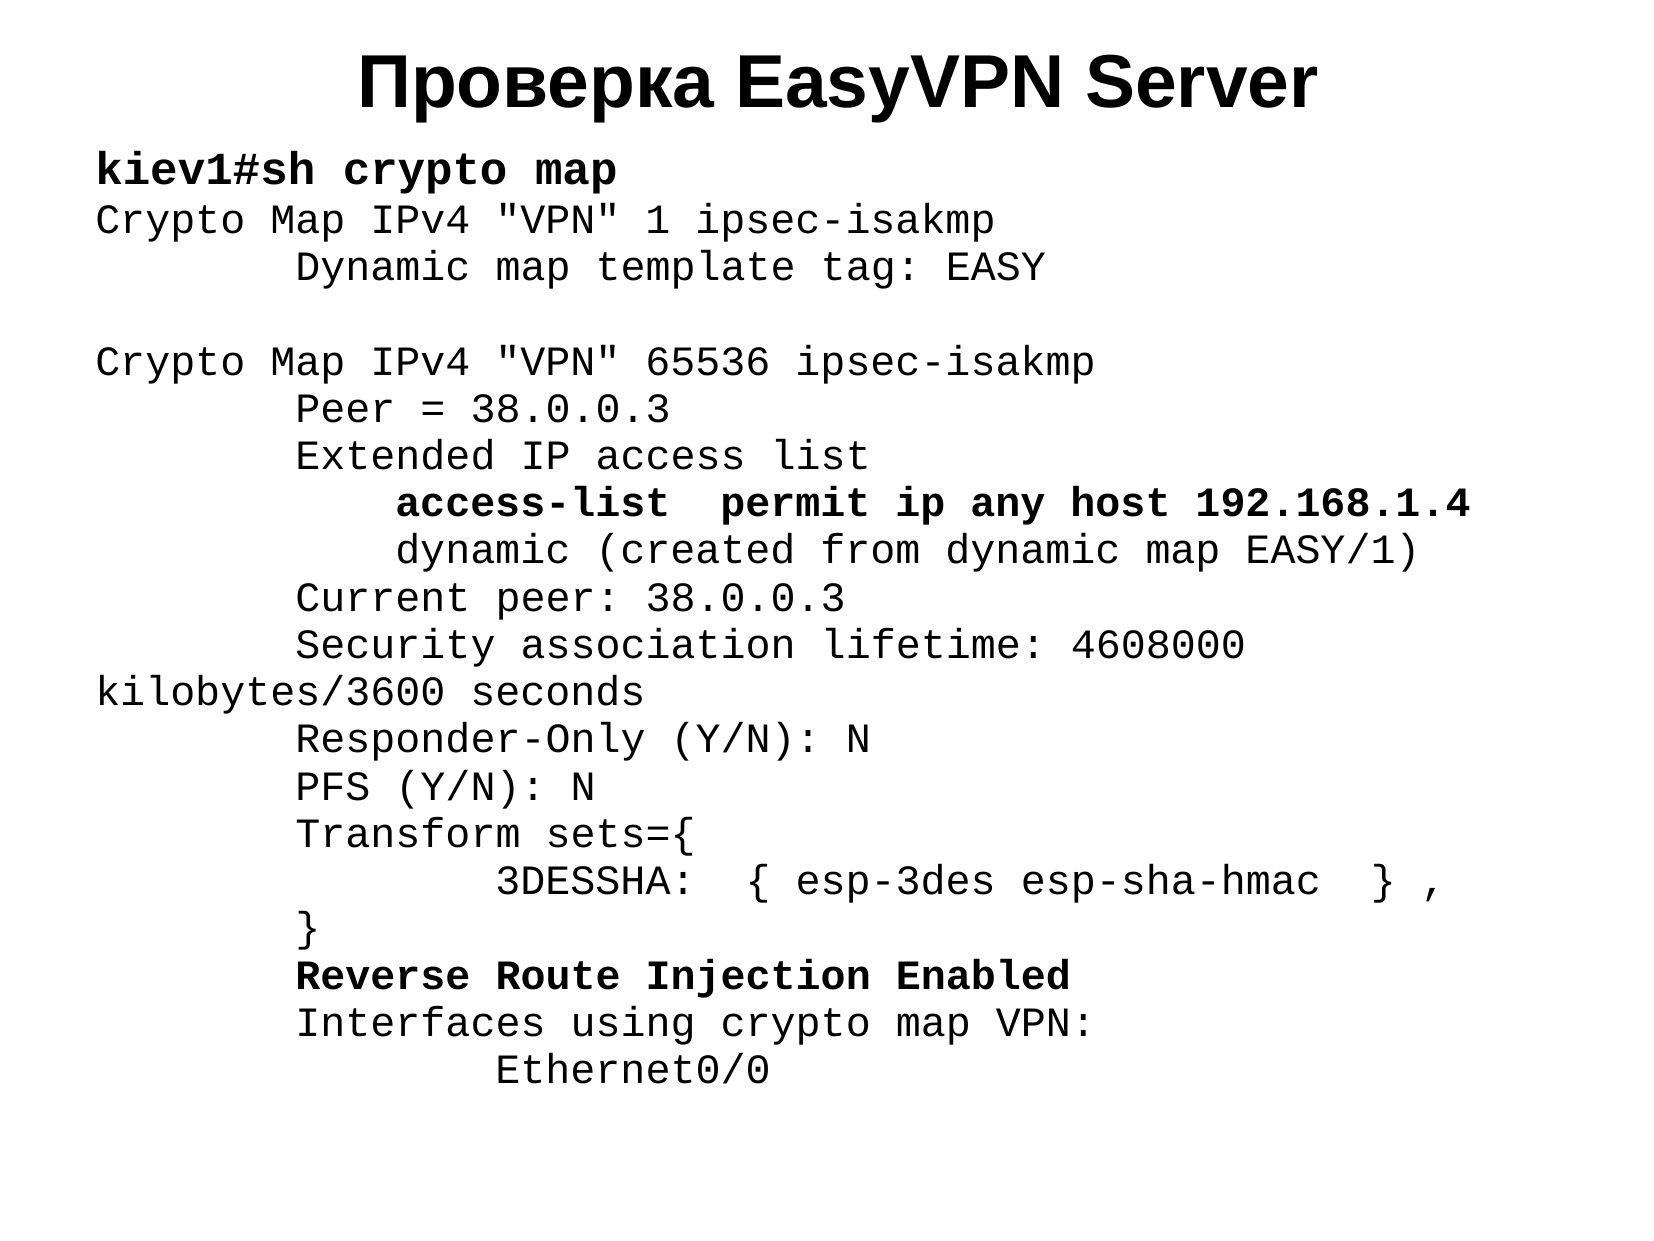

Проверка EasyVPN Server
# kiev1#sh crypto map
Crypto Map IPv4 "VPN" 1 ipsec-isakmp
 Dynamic map template tag: EASY
Crypto Map IPv4 "VPN" 65536 ipsec-isakmp
 Peer = 38.0.0.3
 Extended IP access list
 access-list permit ip any host 192.168.1.4
 dynamic (created from dynamic map EASY/1)
 Current peer: 38.0.0.3
 Security association lifetime: 4608000 kilobytes/3600 seconds
 Responder-Only (Y/N): N
 PFS (Y/N): N
 Transform sets={
 3DESSHA: { esp-3des esp-sha-hmac } ,
 }
 Reverse Route Injection Enabled
 Interfaces using crypto map VPN:
 Ethernet0/0